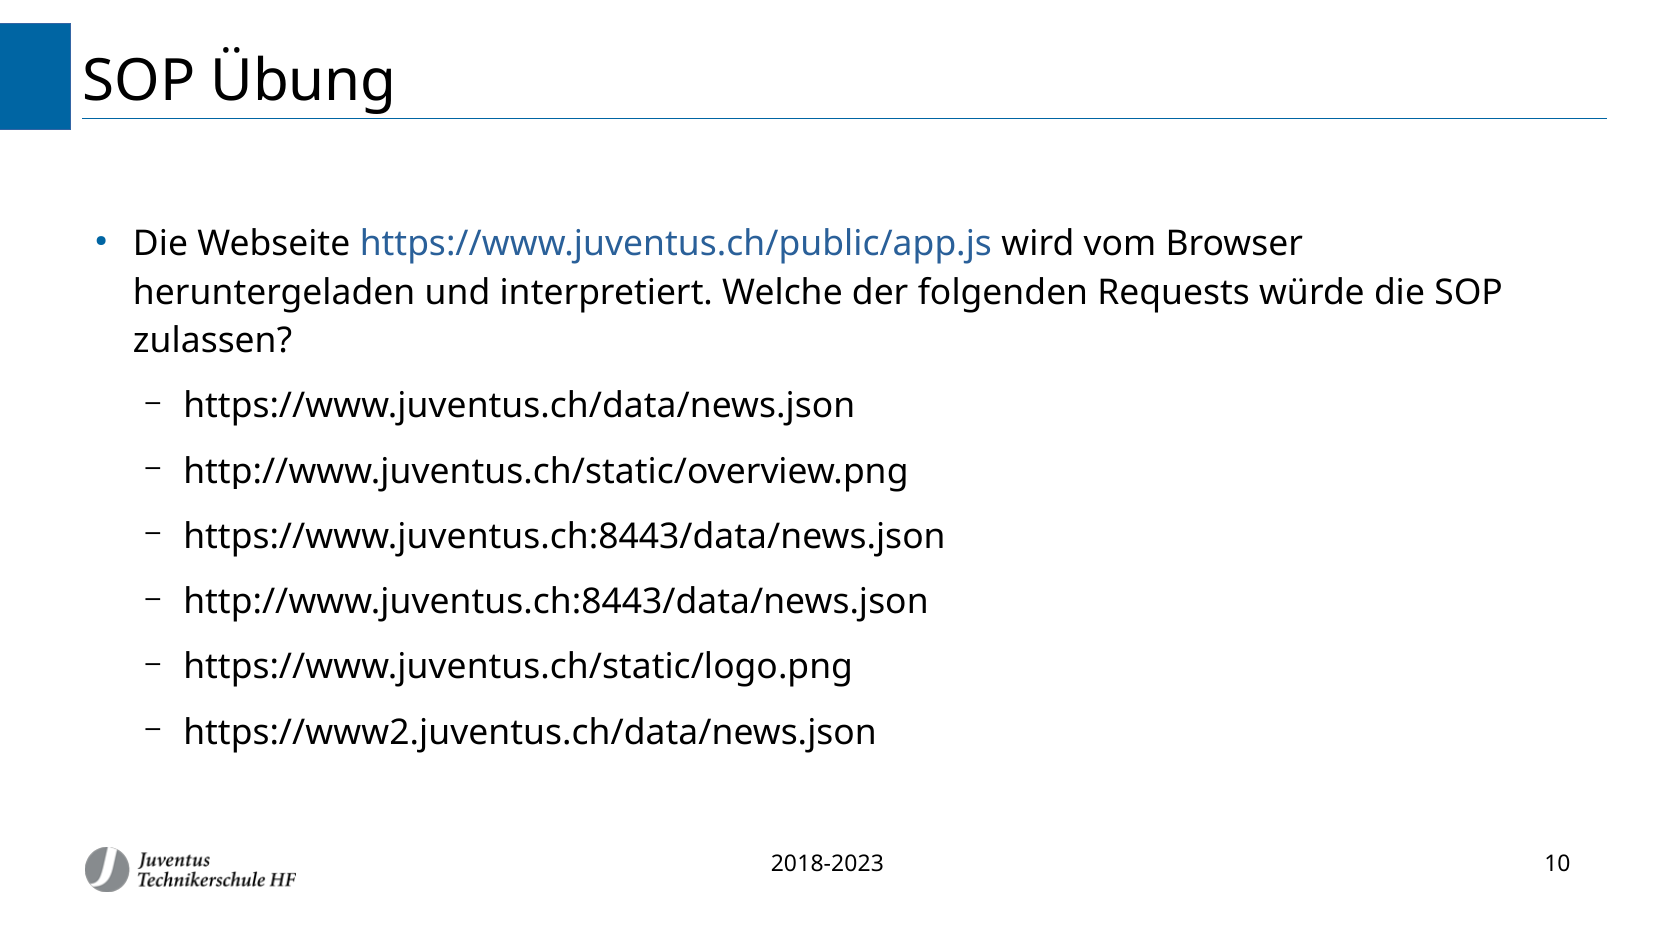

# SOP Übung
Die Webseite https://www.juventus.ch/public/app.js wird vom Browser heruntergeladen und interpretiert. Welche der folgenden Requests würde die SOP zulassen?
https://www.juventus.ch/data/news.json
http://www.juventus.ch/static/overview.png
https://www.juventus.ch:8443/data/news.json
http://www.juventus.ch:8443/data/news.json
https://www.juventus.ch/static/logo.png
https://www2.juventus.ch/data/news.json
✔
✘
✘
✘
✔
✘
2018-2023
10